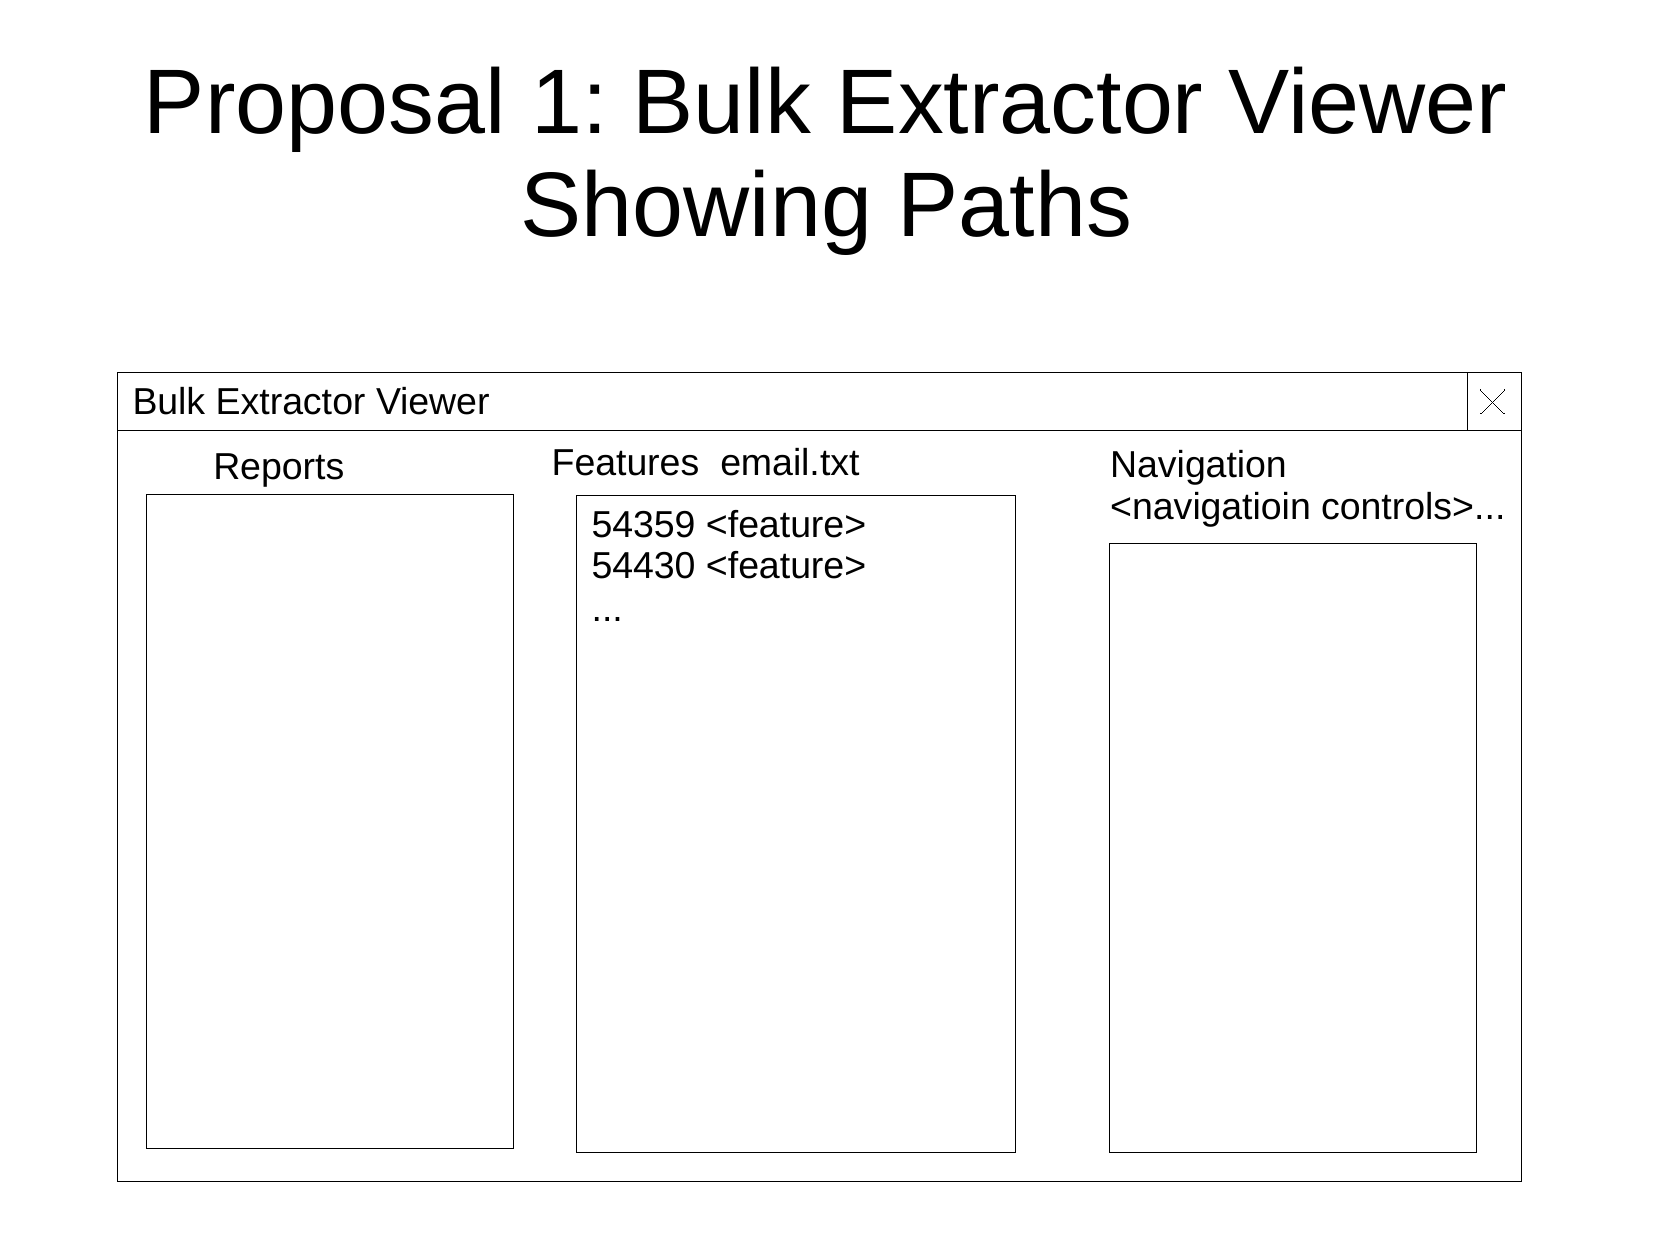

# Proposal 1: Bulk Extractor Viewer Showing Paths
Bulk Extractor Viewer
Features email.txt
Navigation
<navigatioin controls>...
Reports
54359 <feature>
54430 <feature>
...